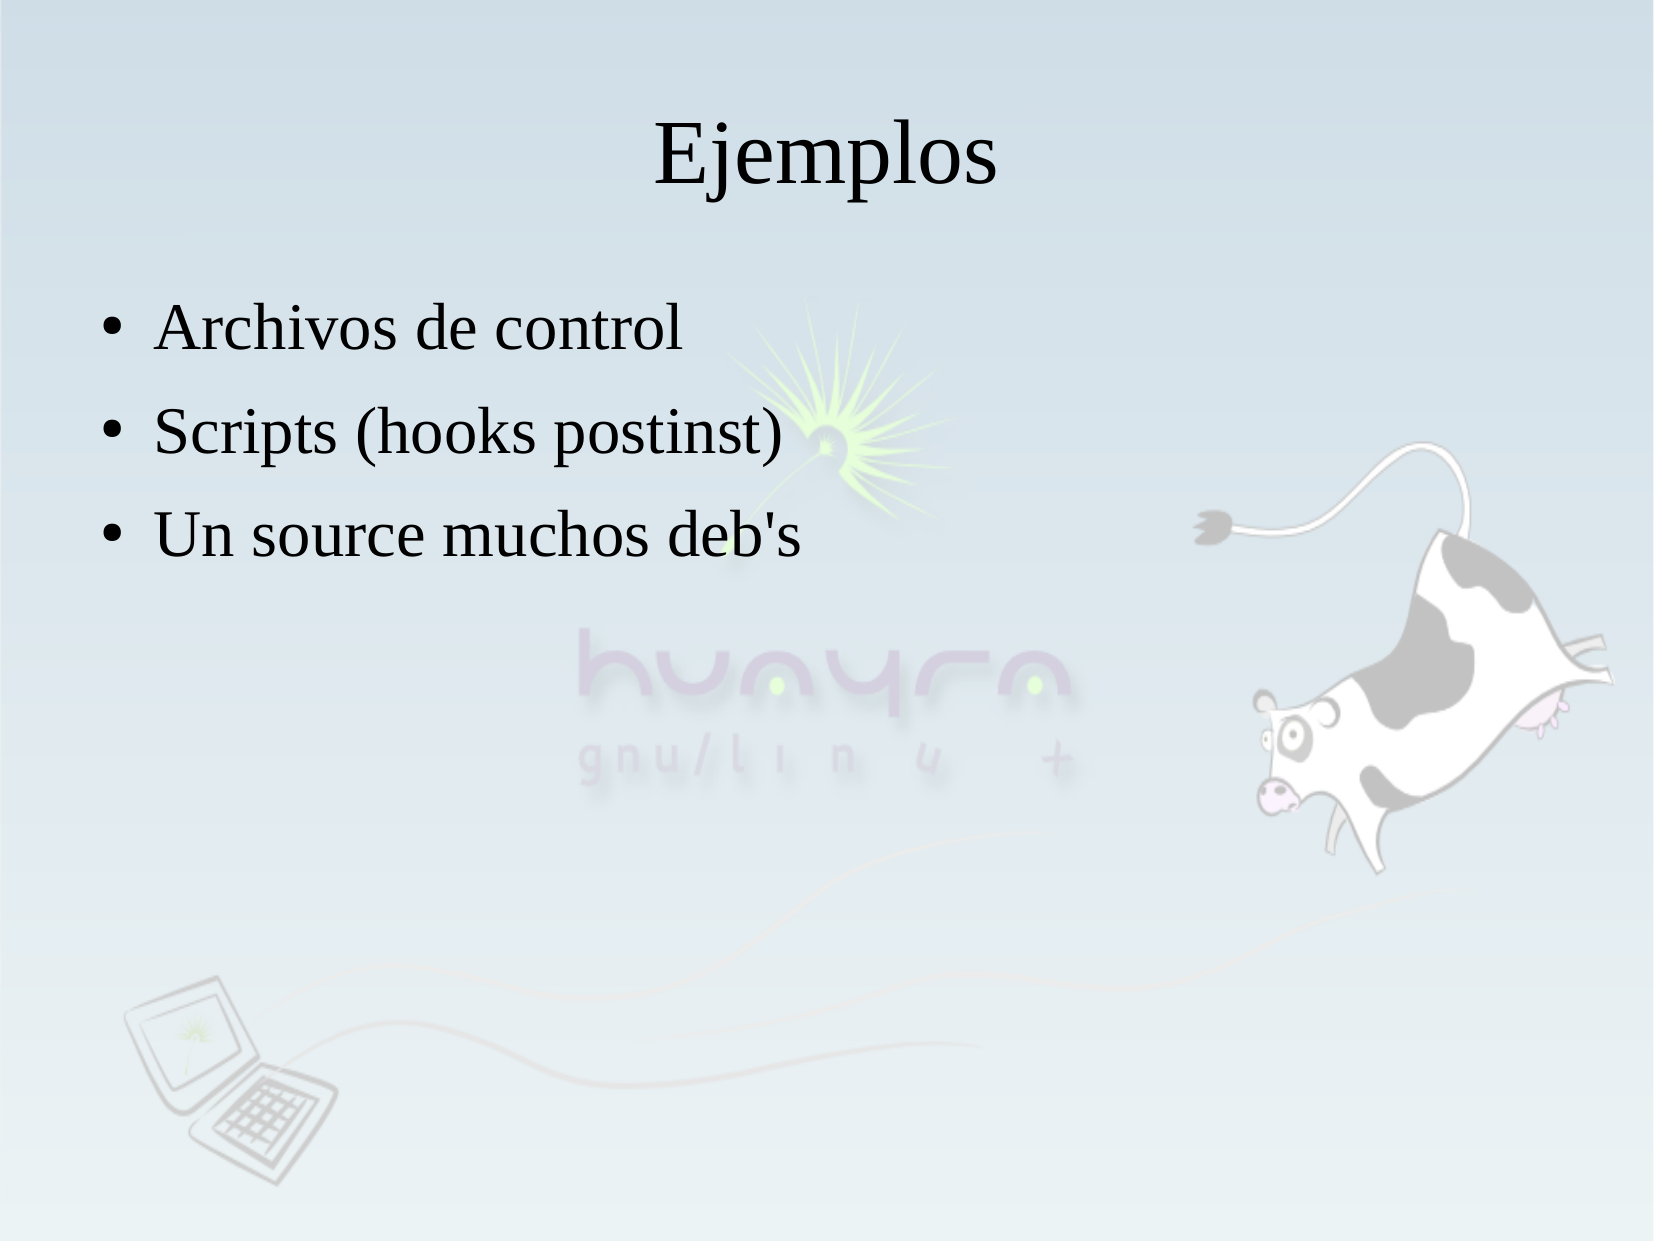

# Ejemplos
Archivos de control
Scripts (hooks postinst)
Un source muchos deb's